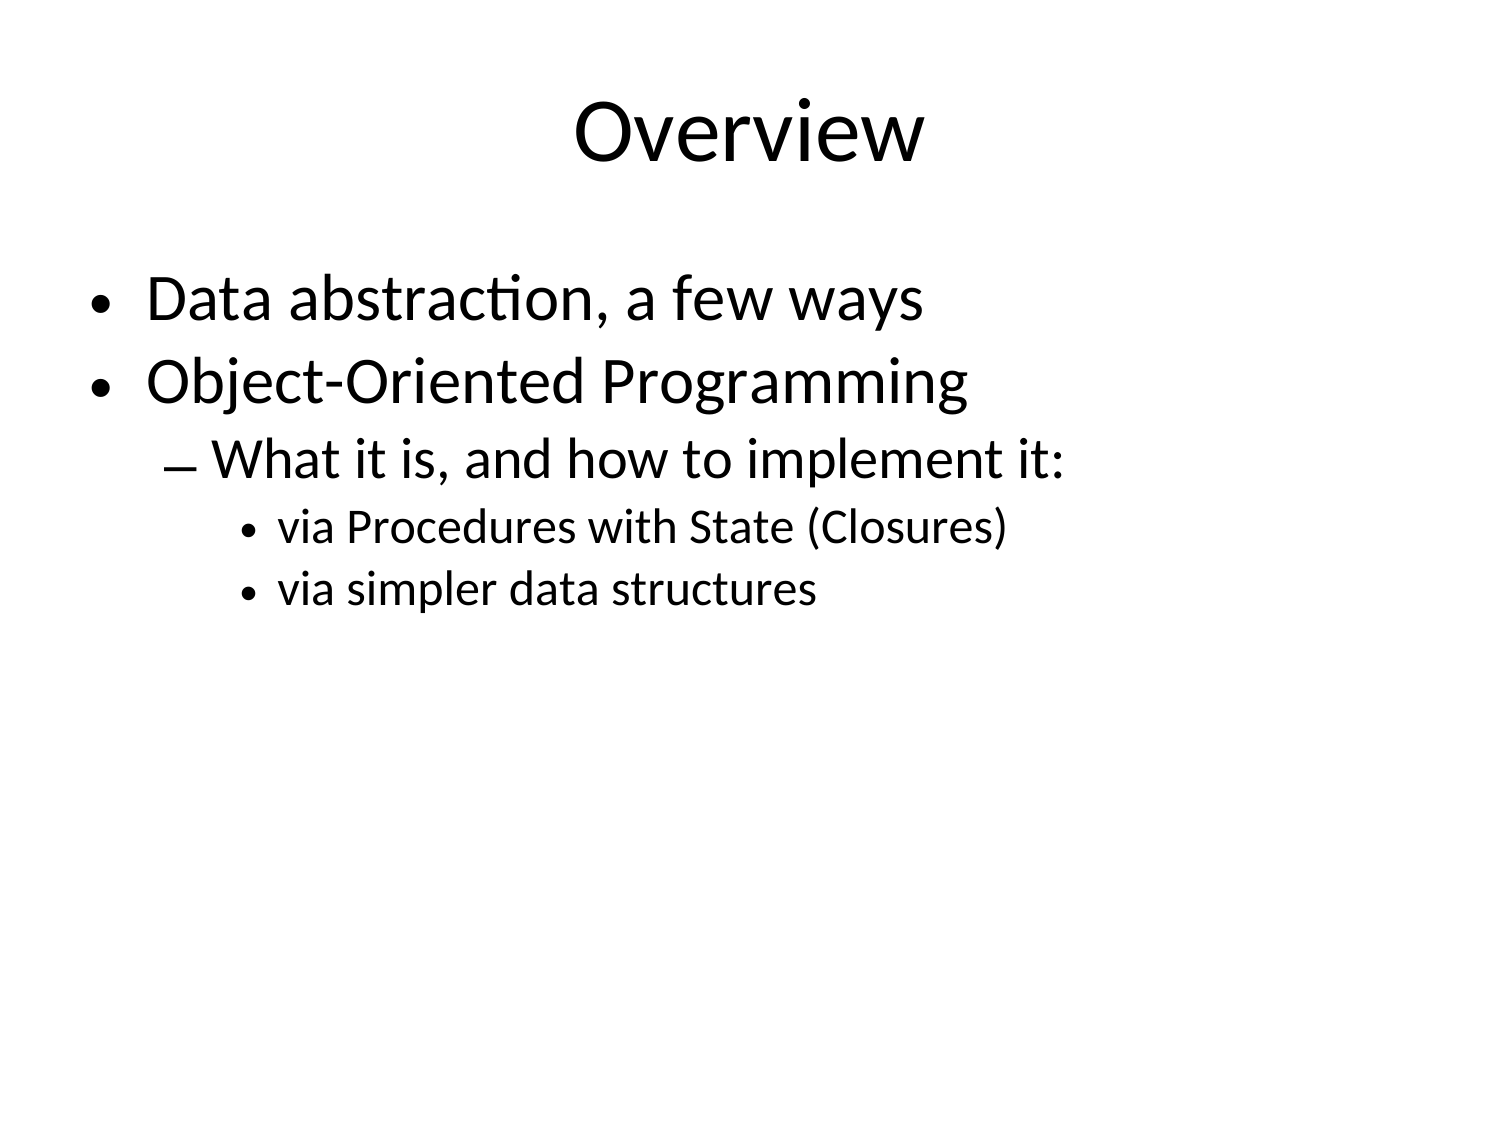

# Overview
Data abstraction, a few ways
Object-Oriented Programming
What it is, and how to implement it:
via Procedures with State (Closures)
via simpler data structures